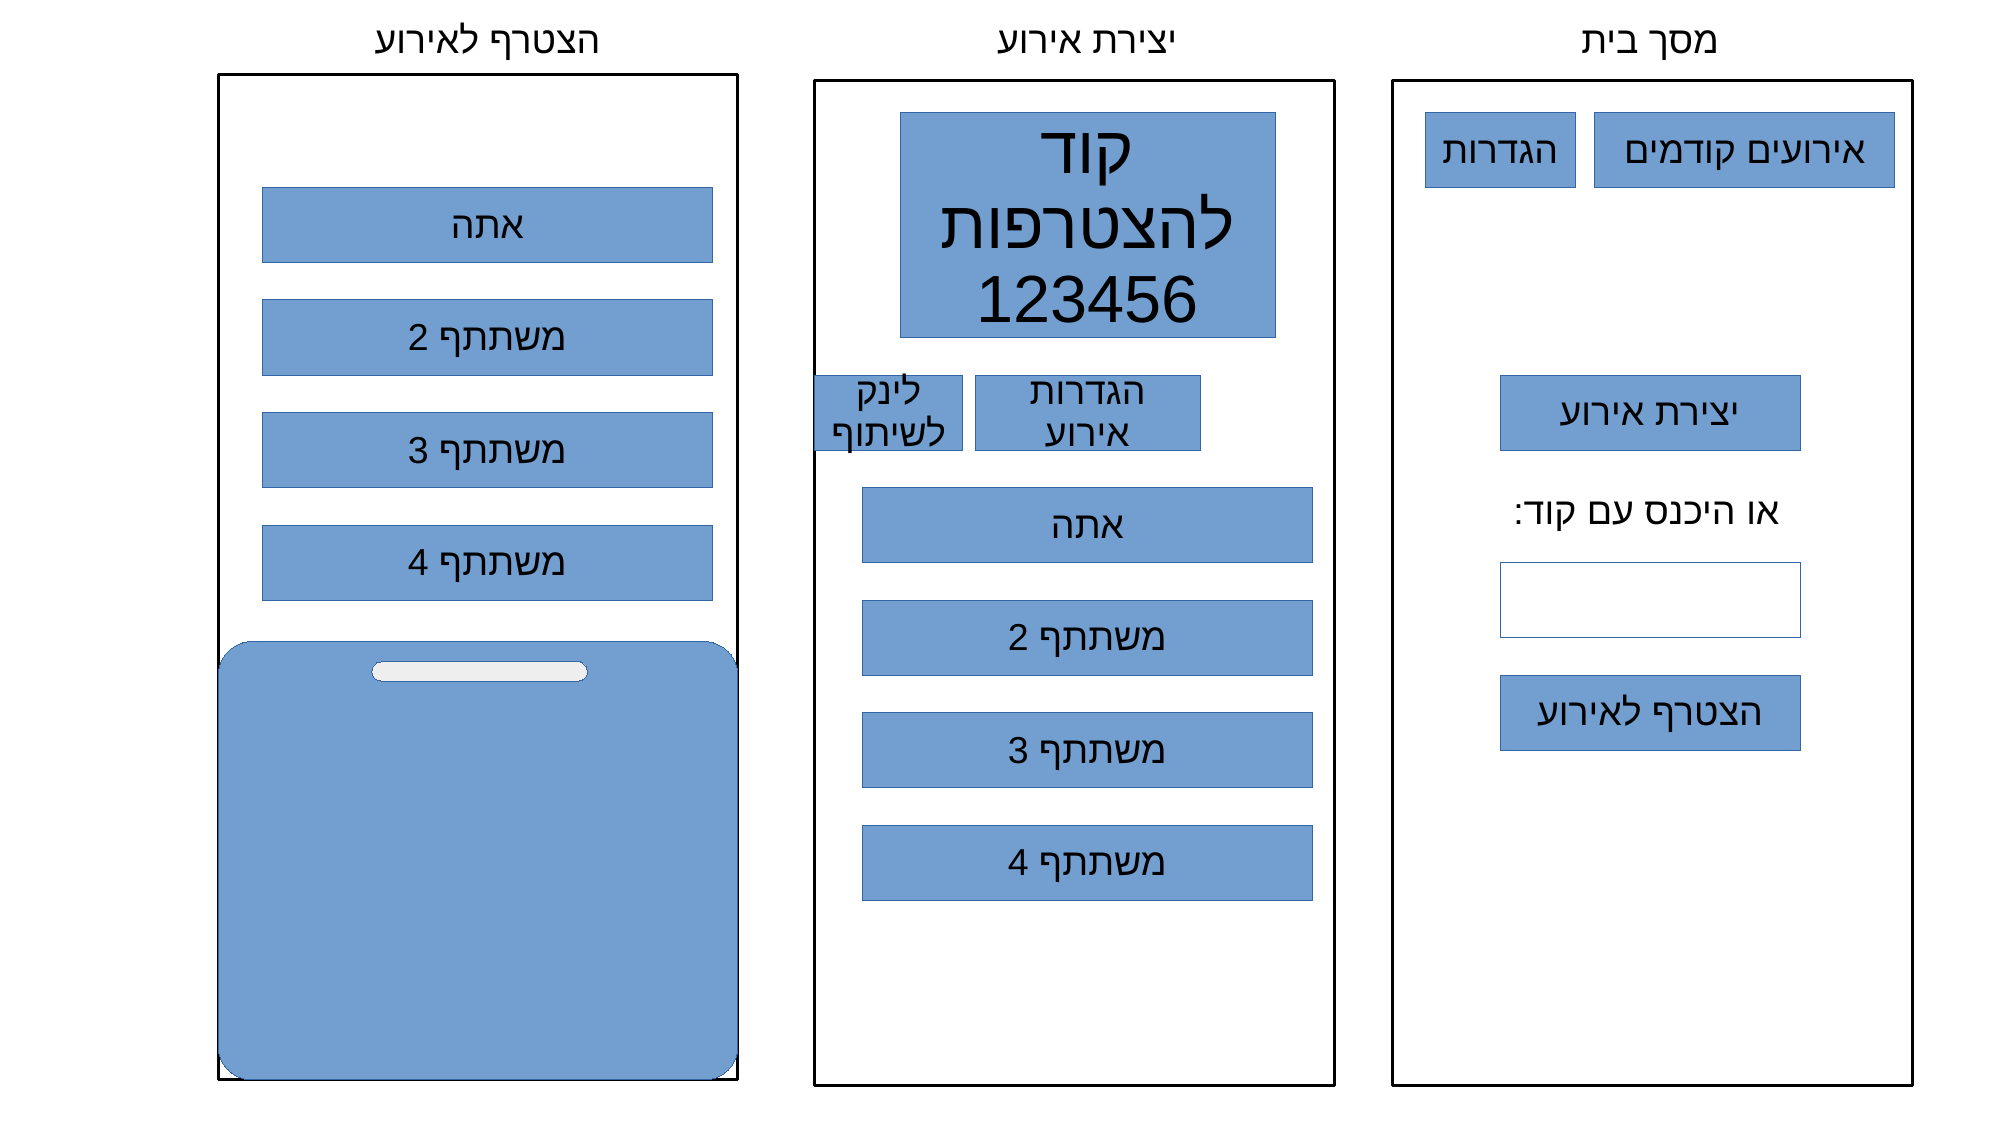

הצטרף לאירוע
יצירת אירוע
מסך בית
קוד להצטרפות
123456
הגדרות
אירועים קודמים
אתה
משתתף 2
לינק לשיתוף
הגדרות אירוע
יצירת אירוע
משתתף 3
:או היכנס עם קוד
אתה
משתתף 4
משתתף 2
הצטרף לאירוע
משתתף 3
משתתף 4